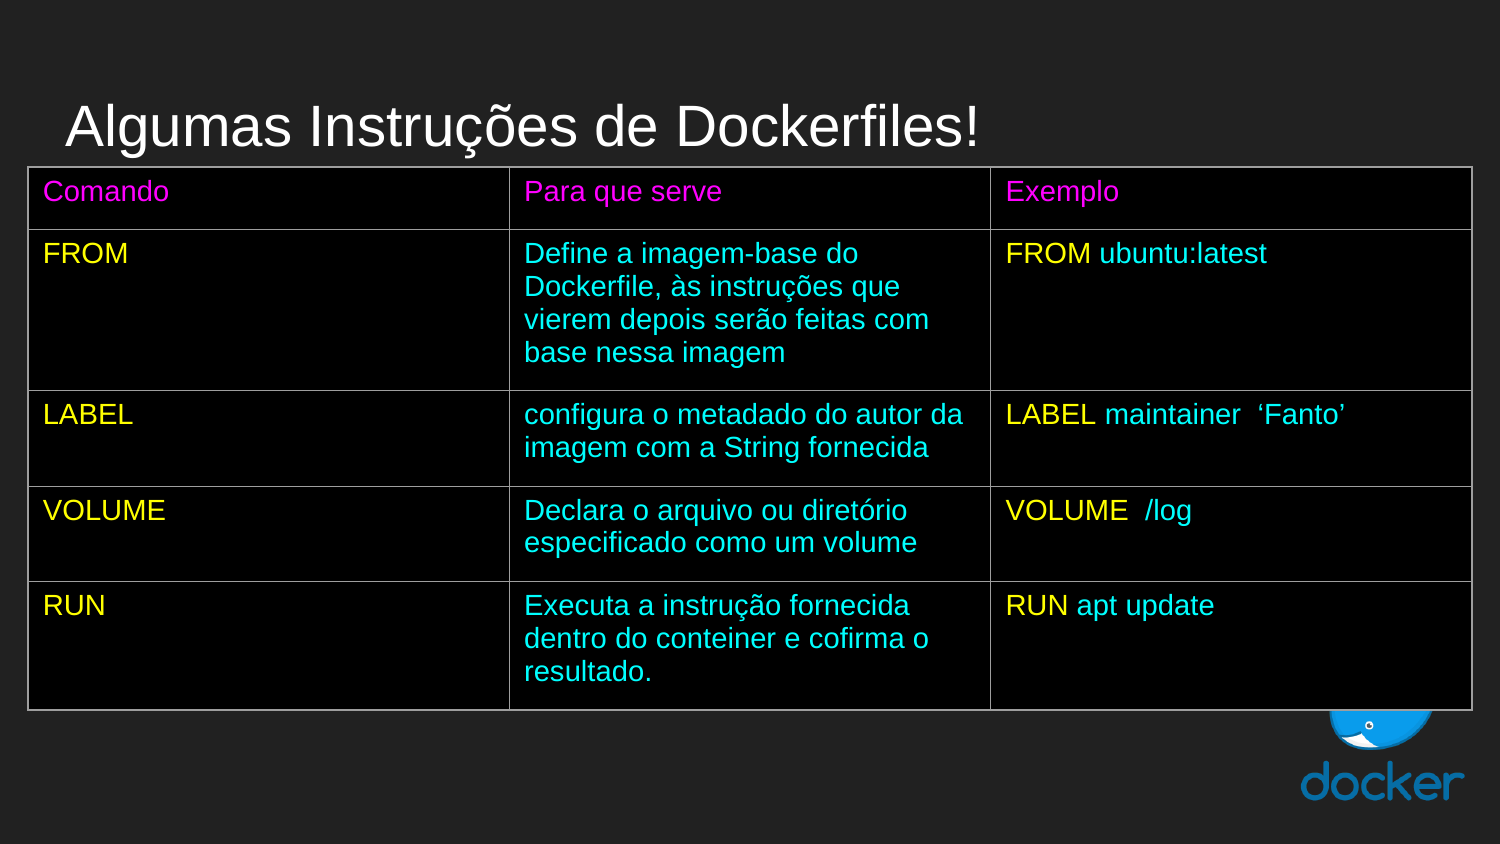

Algumas Instruções de Dockerfiles!
| Comando | Para que serve | Exemplo |
| --- | --- | --- |
| FROM | Define a imagem-base do Dockerfile, às instruções que vierem depois serão feitas com base nessa imagem | FROM ubuntu:latest |
| LABEL | configura o metadado do autor da imagem com a String fornecida | LABEL maintainer ‘Fanto’ |
| VOLUME | Declara o arquivo ou diretório especificado como um volume | VOLUME /log |
| RUN | Executa a instrução fornecida dentro do conteiner e cofirma o resultado. | RUN apt update |